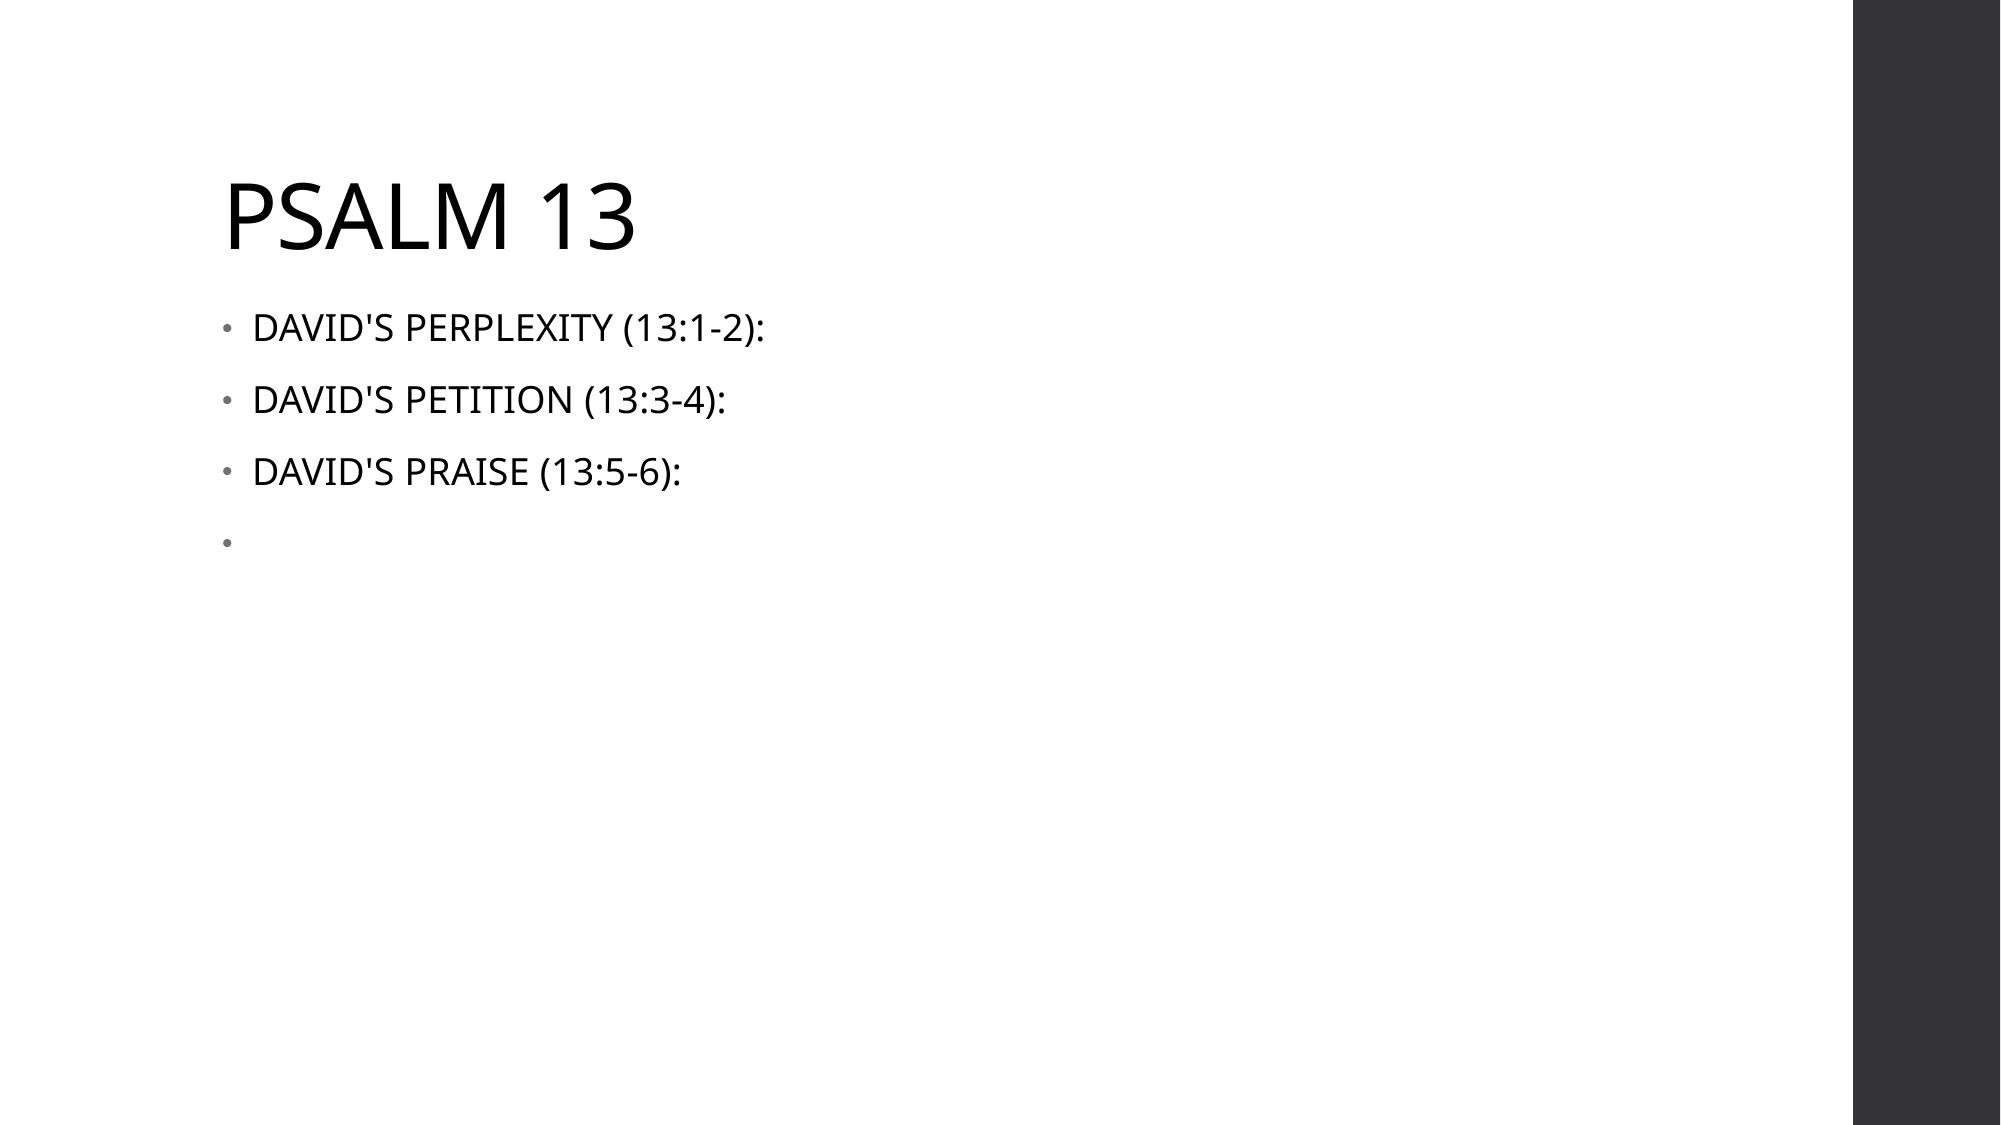

# PSALM 13
DAVID'S PERPLEXITY (13:1-2):
DAVID'S PETITION (13:3-4):
DAVID'S PRAISE (13:5-6):